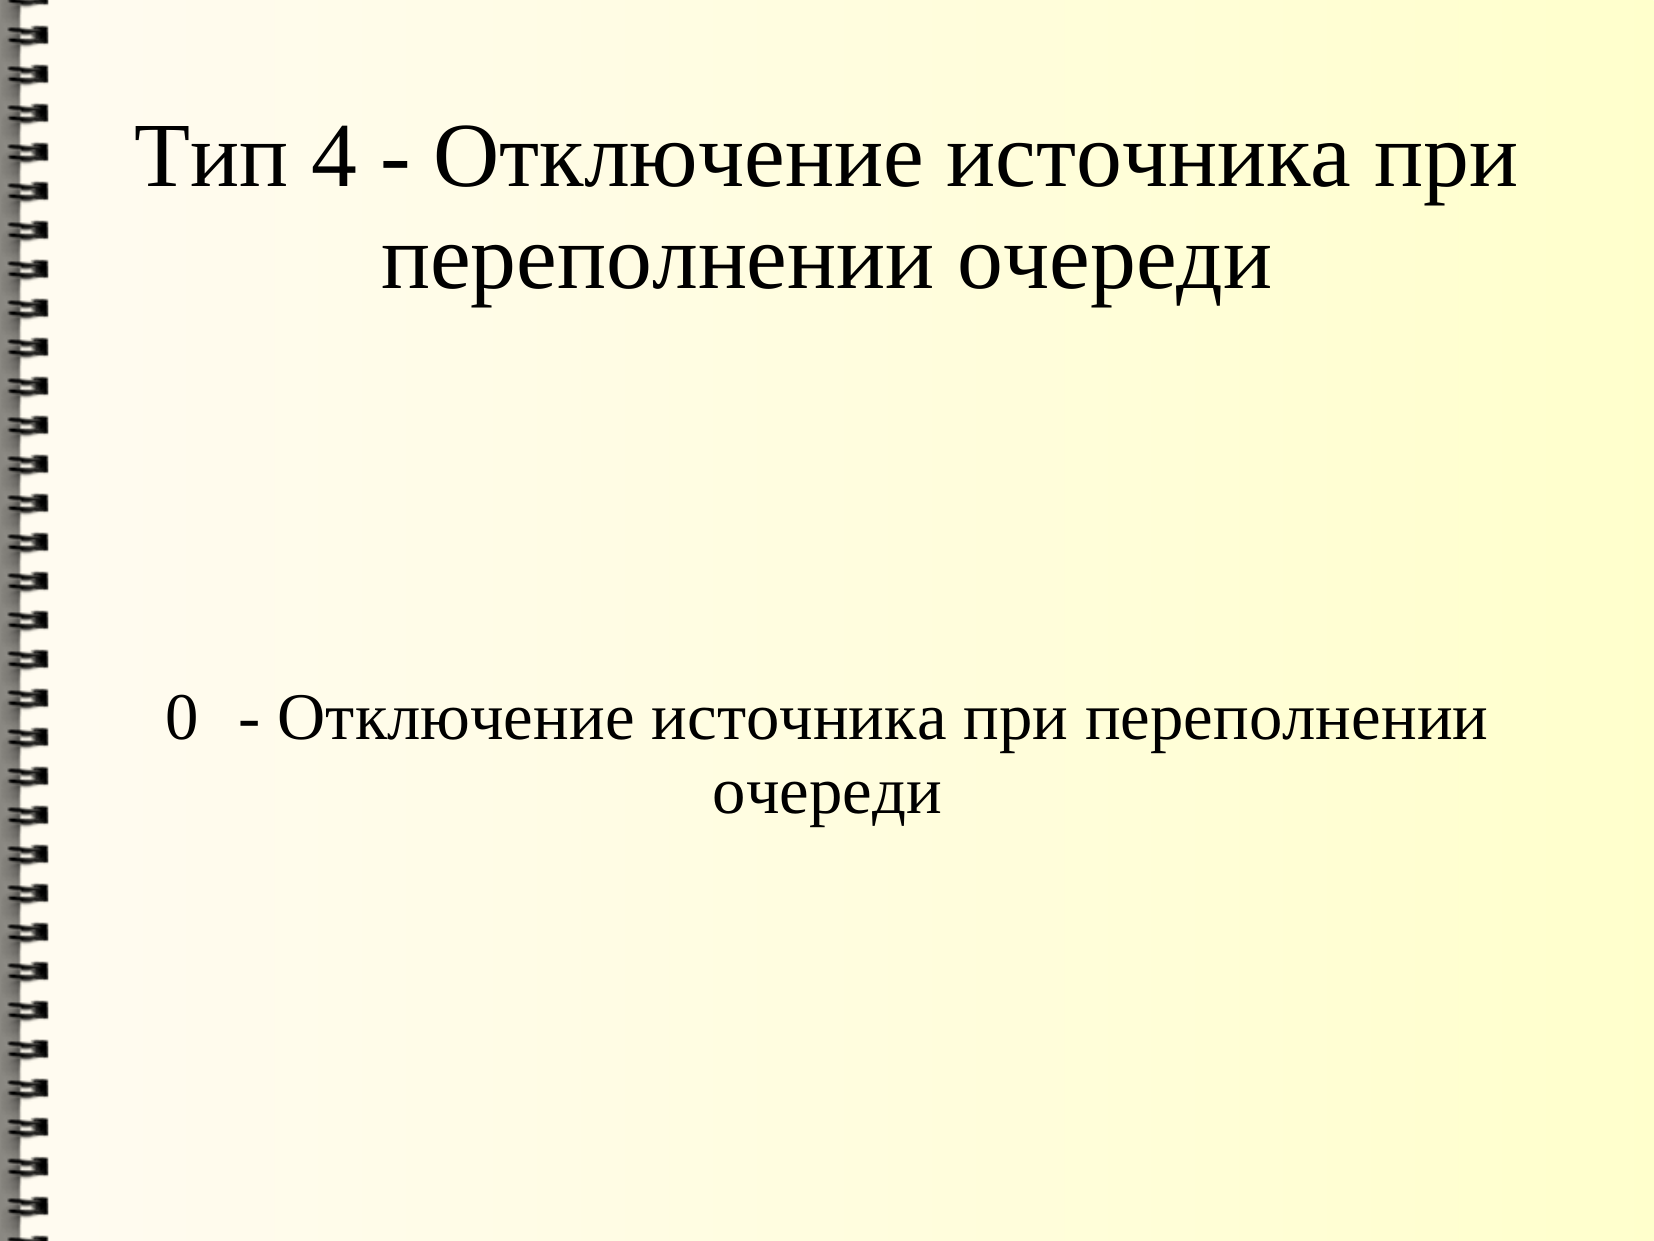

# Тип 4 - Отключение источника при переполнении очереди
0	- Отключение источника при переполнении очереди